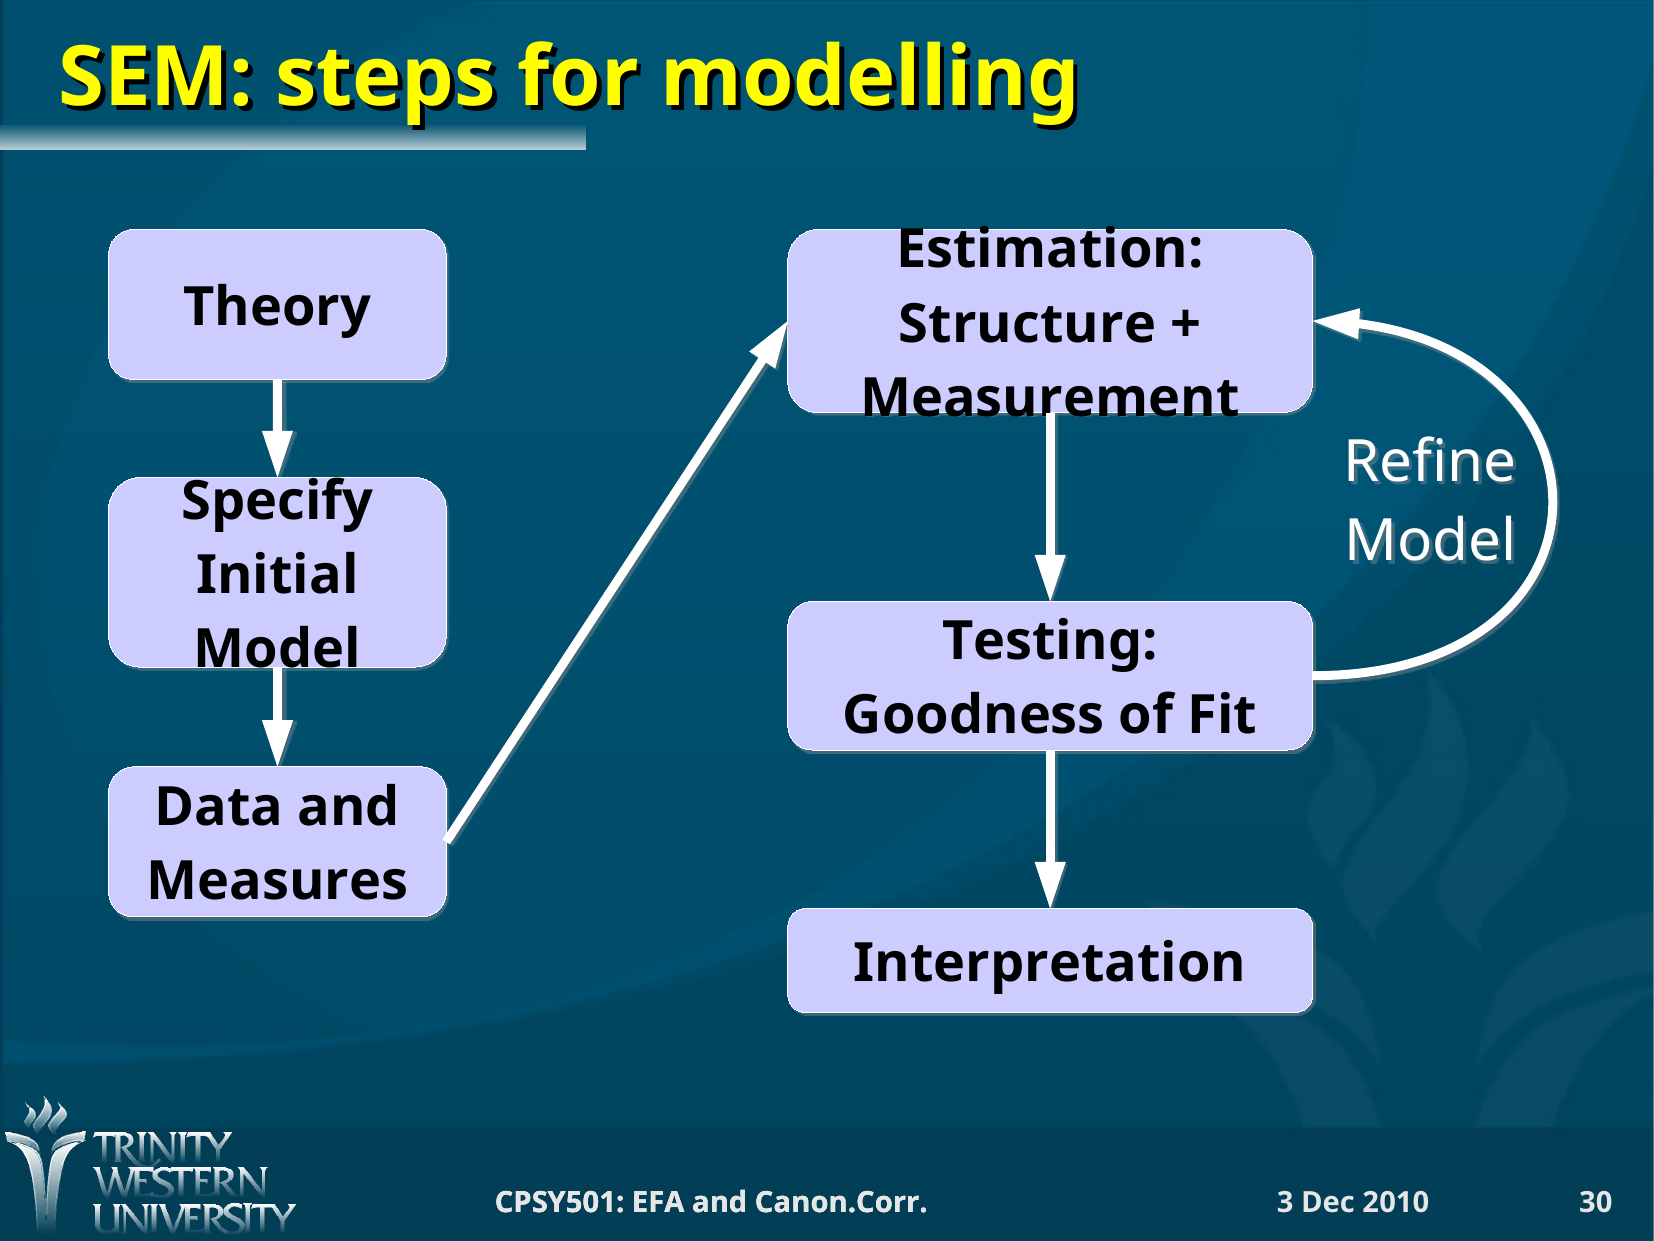

# SEM: steps for modelling
Theory
Estimation:
Structure +
Measurement
Specify
Initial
Model
Testing:
Goodness of Fit
Data and
Measures
Interpretation
CPSY501: EFA and Canon.Corr.
3 Dec 2010
30